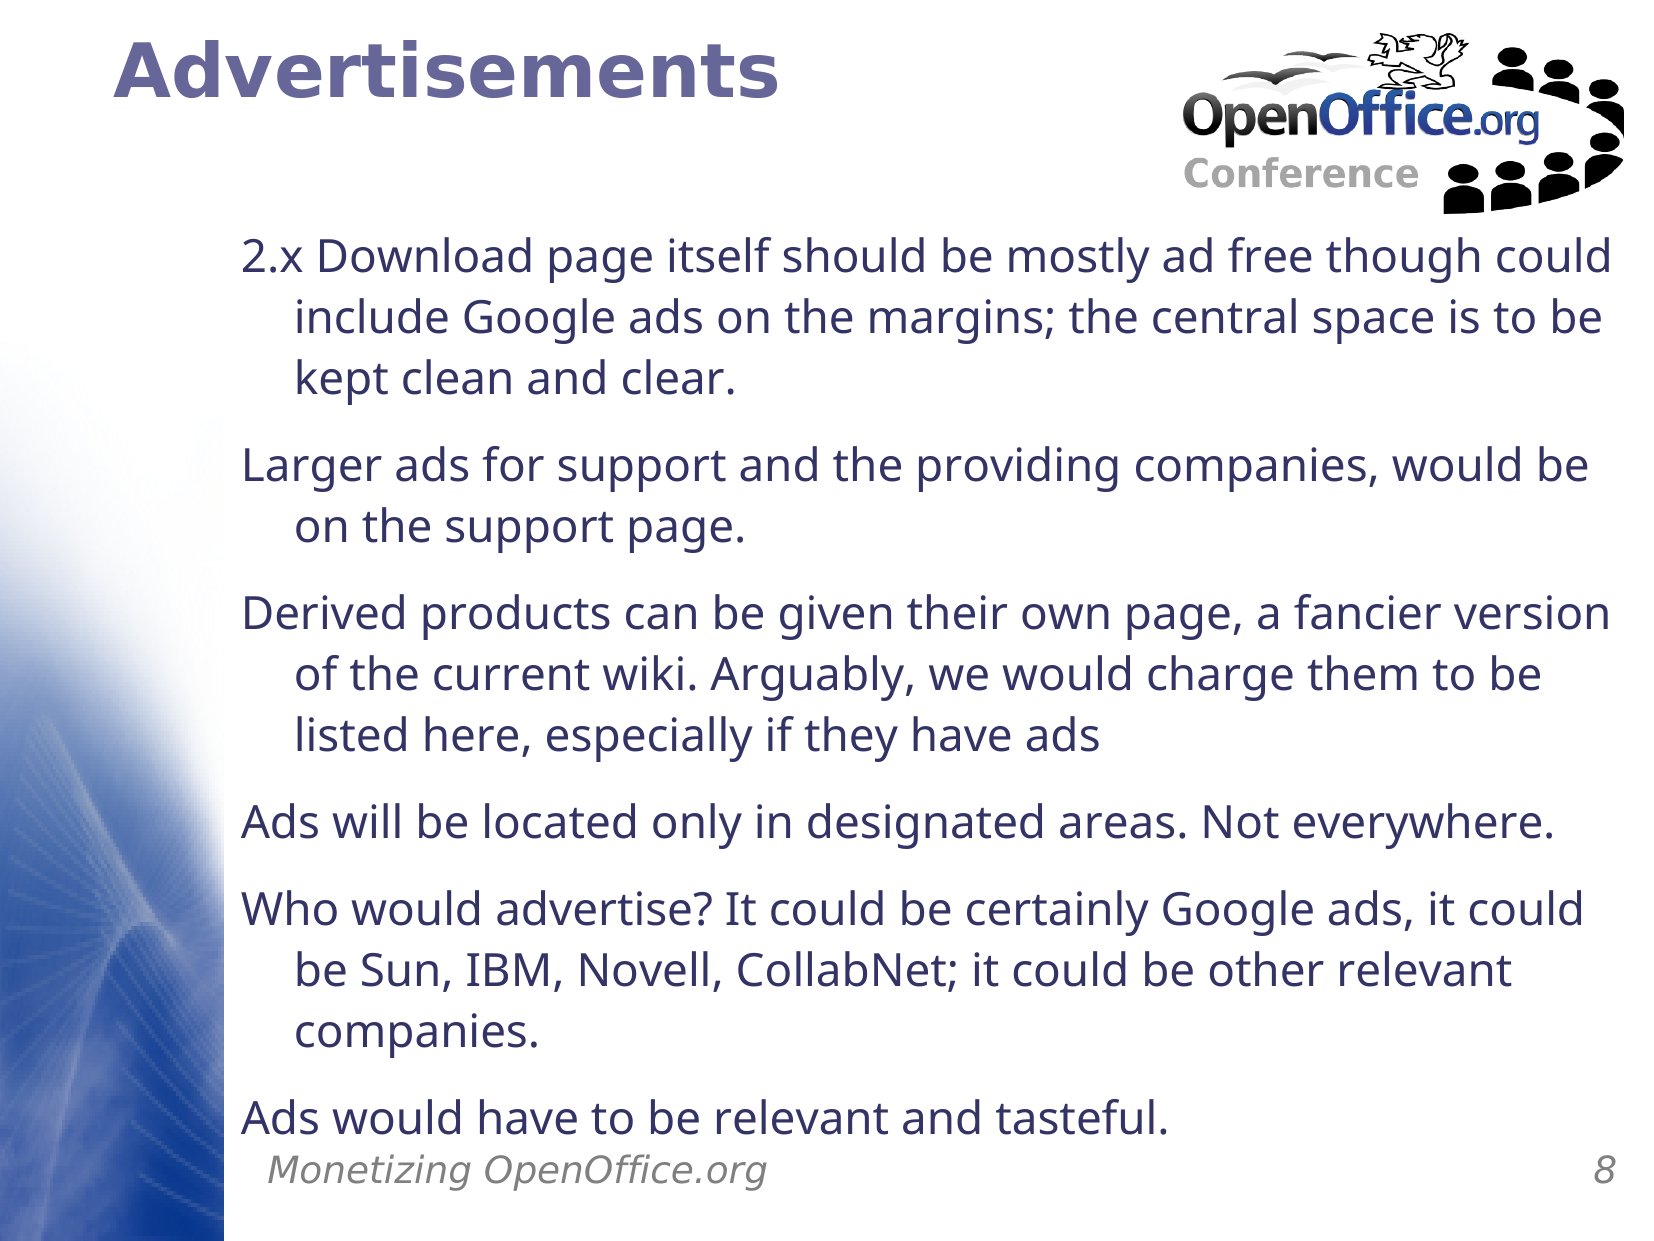

# Advertisements
2.x Download page itself should be mostly ad free though could include Google ads on the margins; the central space is to be kept clean and clear.
Larger ads for support and the providing companies, would be on the support page.
Derived products can be given their own page, a fancier version of the current wiki. Arguably, we would charge them to be listed here, especially if they have ads
Ads will be located only in designated areas. Not everywhere.
Who would advertise? It could be certainly Google ads, it could be Sun, IBM, Novell, CollabNet; it could be other relevant companies.
Ads would have to be relevant and tasteful.